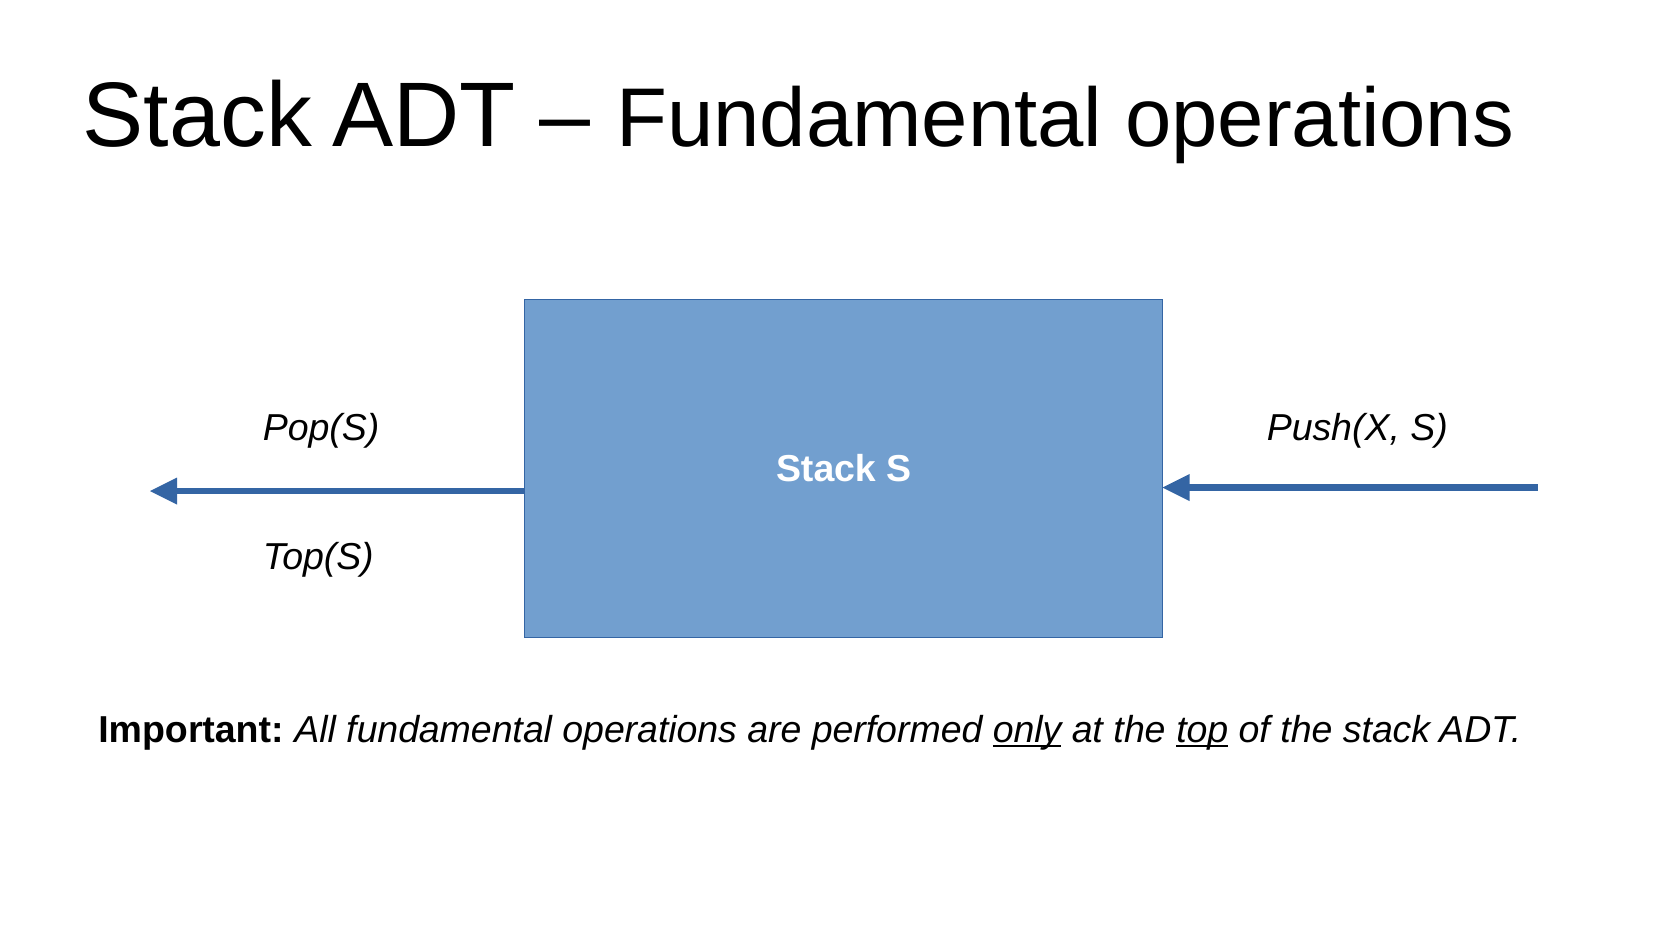

# Stack ADT – Fundamental operations
Stack S
Pop(S)
Push(X, S)
Top(S)
Important: All fundamental operations are performed only at the top of the stack ADT.